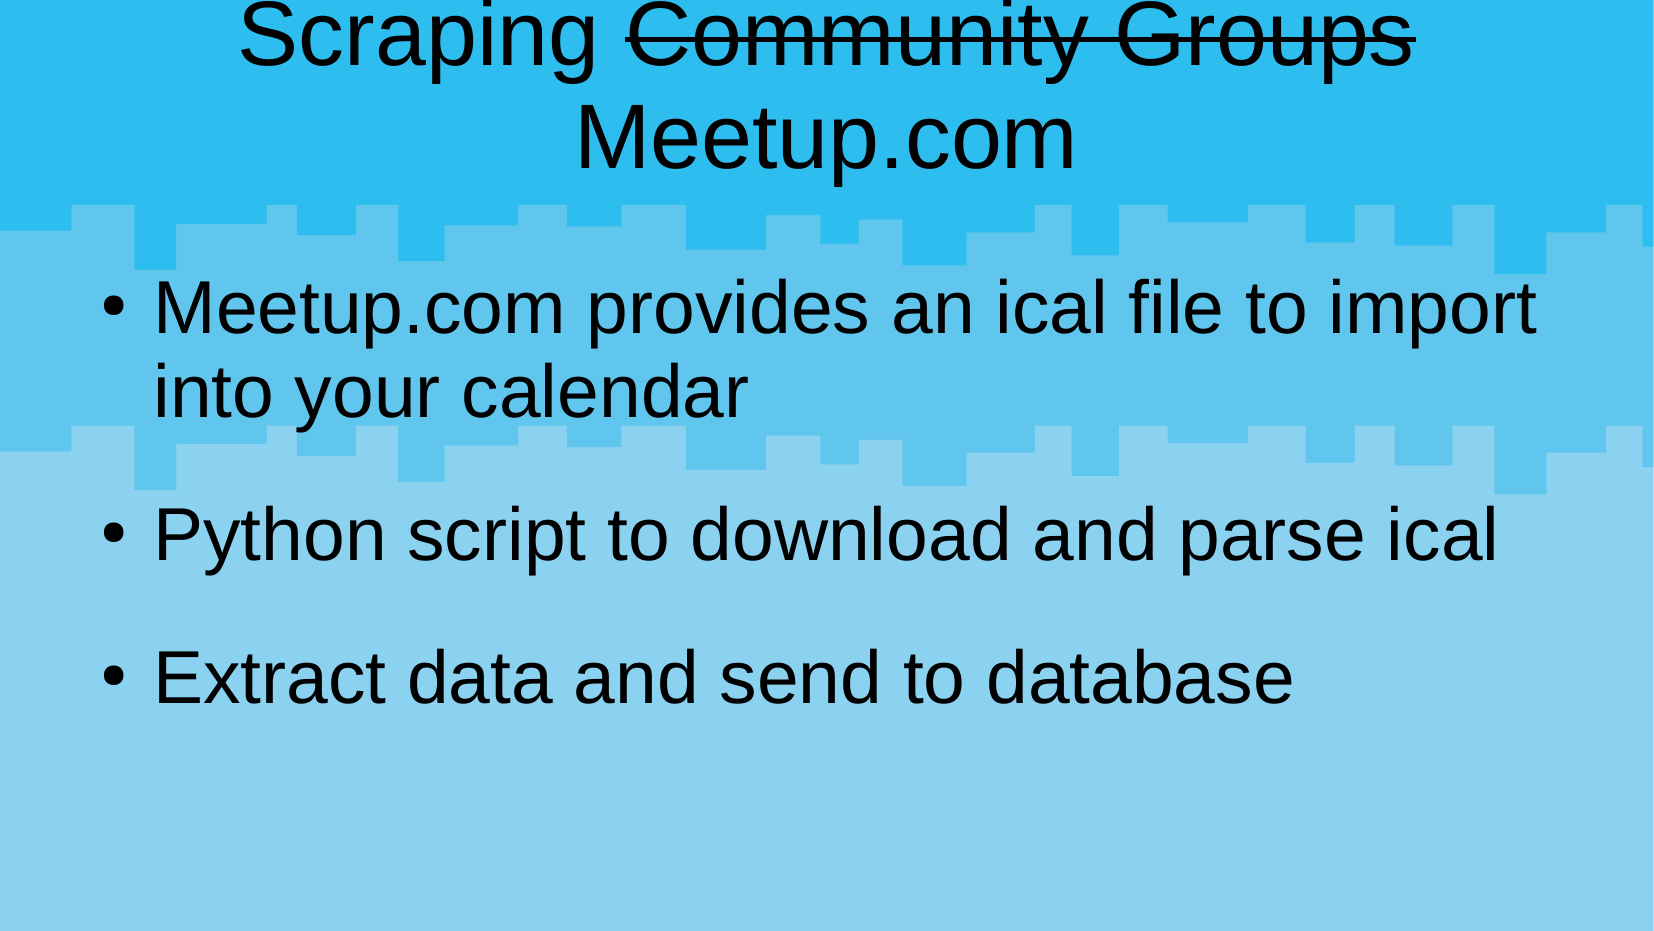

# Scraping Community Groups Meetup.com
Meetup.com provides an ical file to import into your calendar
Python script to download and parse ical
Extract data and send to database